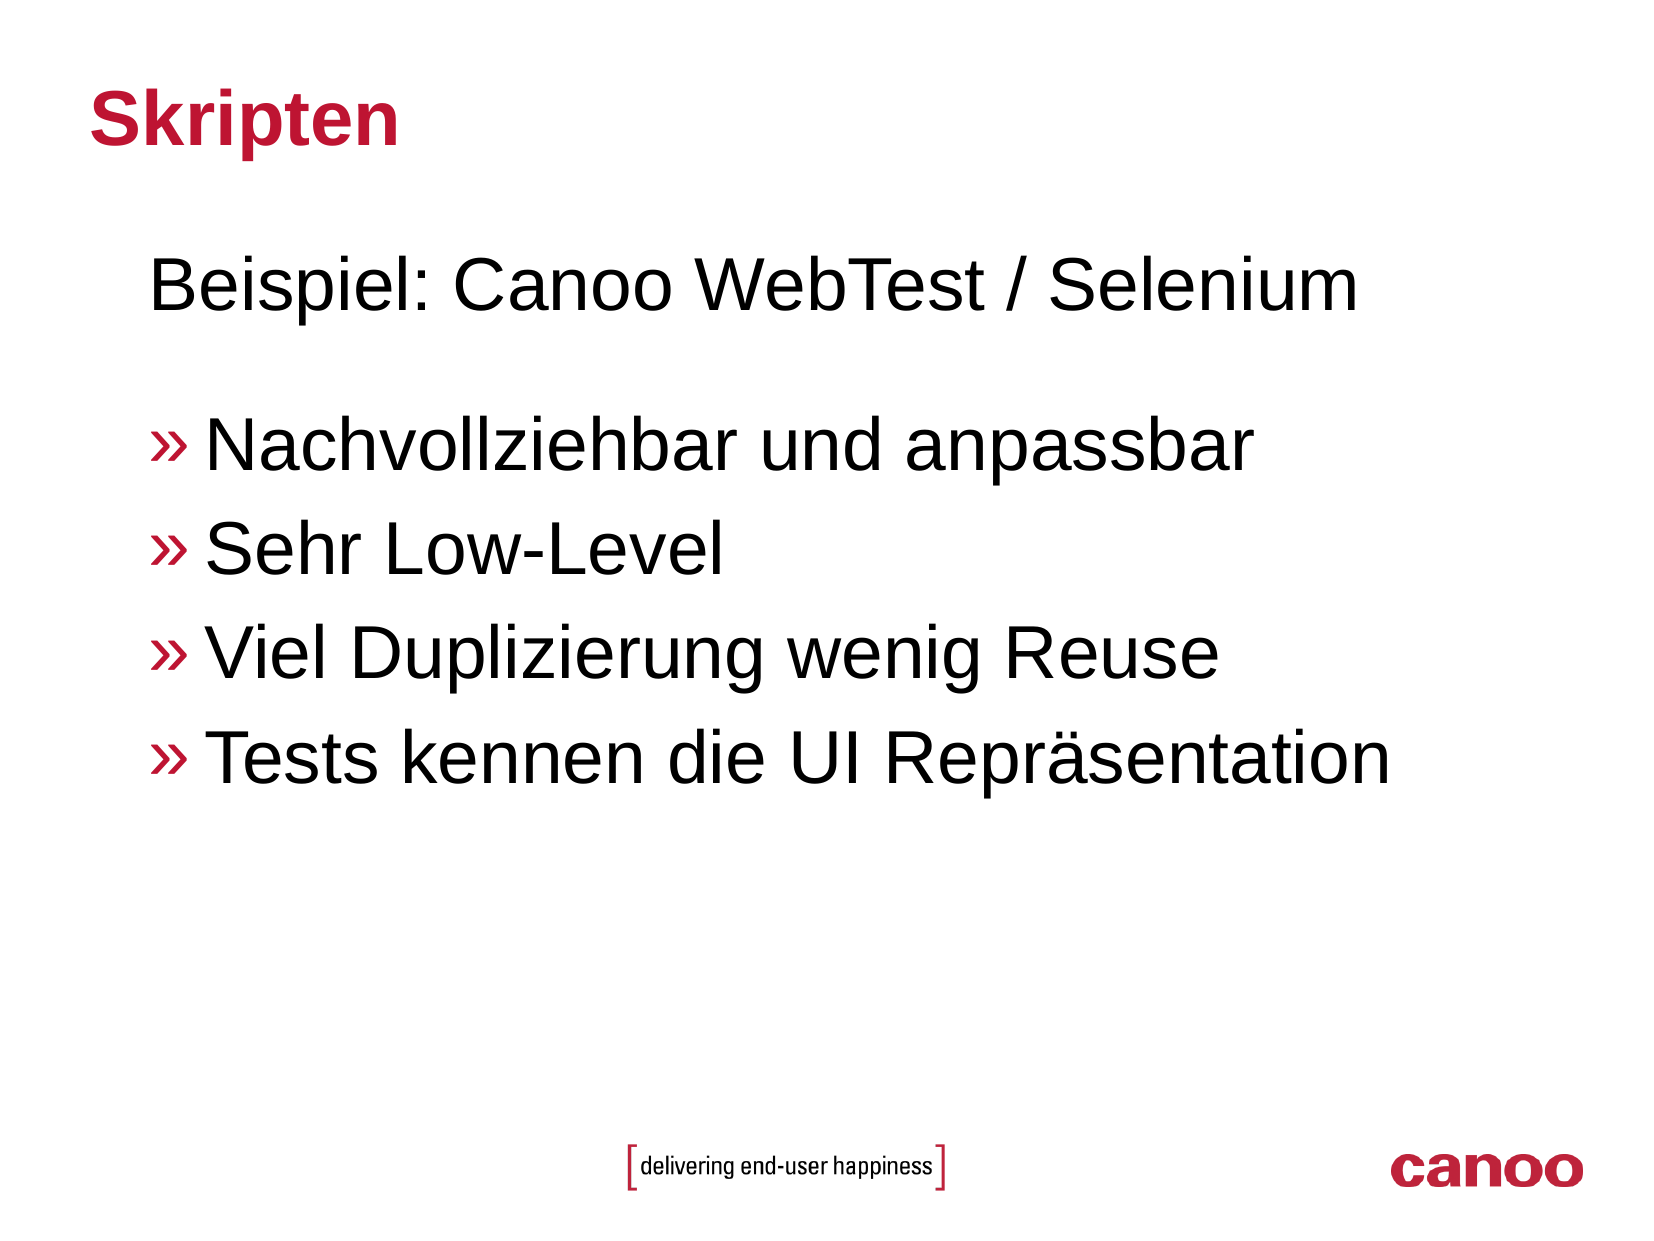

# Skripten
Beispiel: Canoo WebTest / Selenium
Nachvollziehbar und anpassbar
Sehr Low-Level
Viel Duplizierung wenig Reuse
Tests kennen die UI Repräsentation